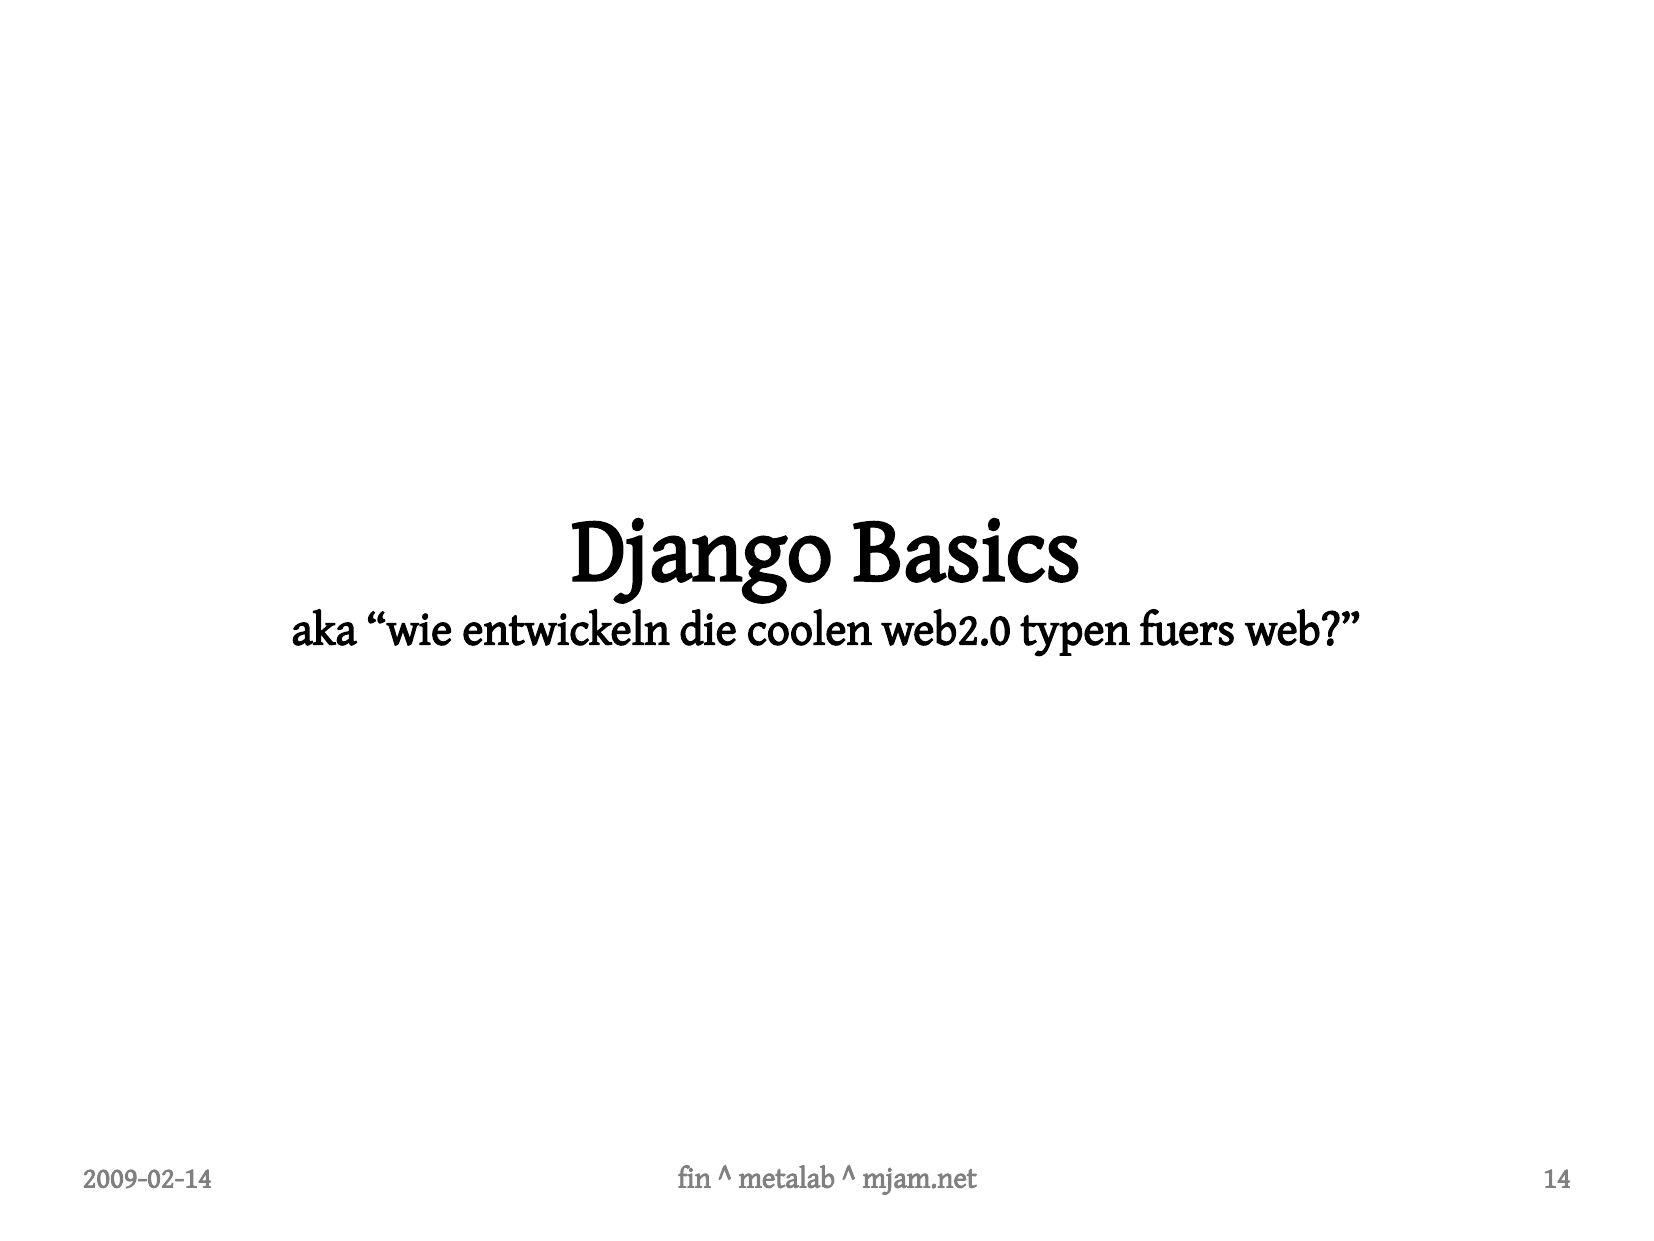

# Django Basics aka “wie entwickeln die coolen web2.0 typen fuers web?”
2009-02-14
fin ^ metalab ^ mjam.net
14